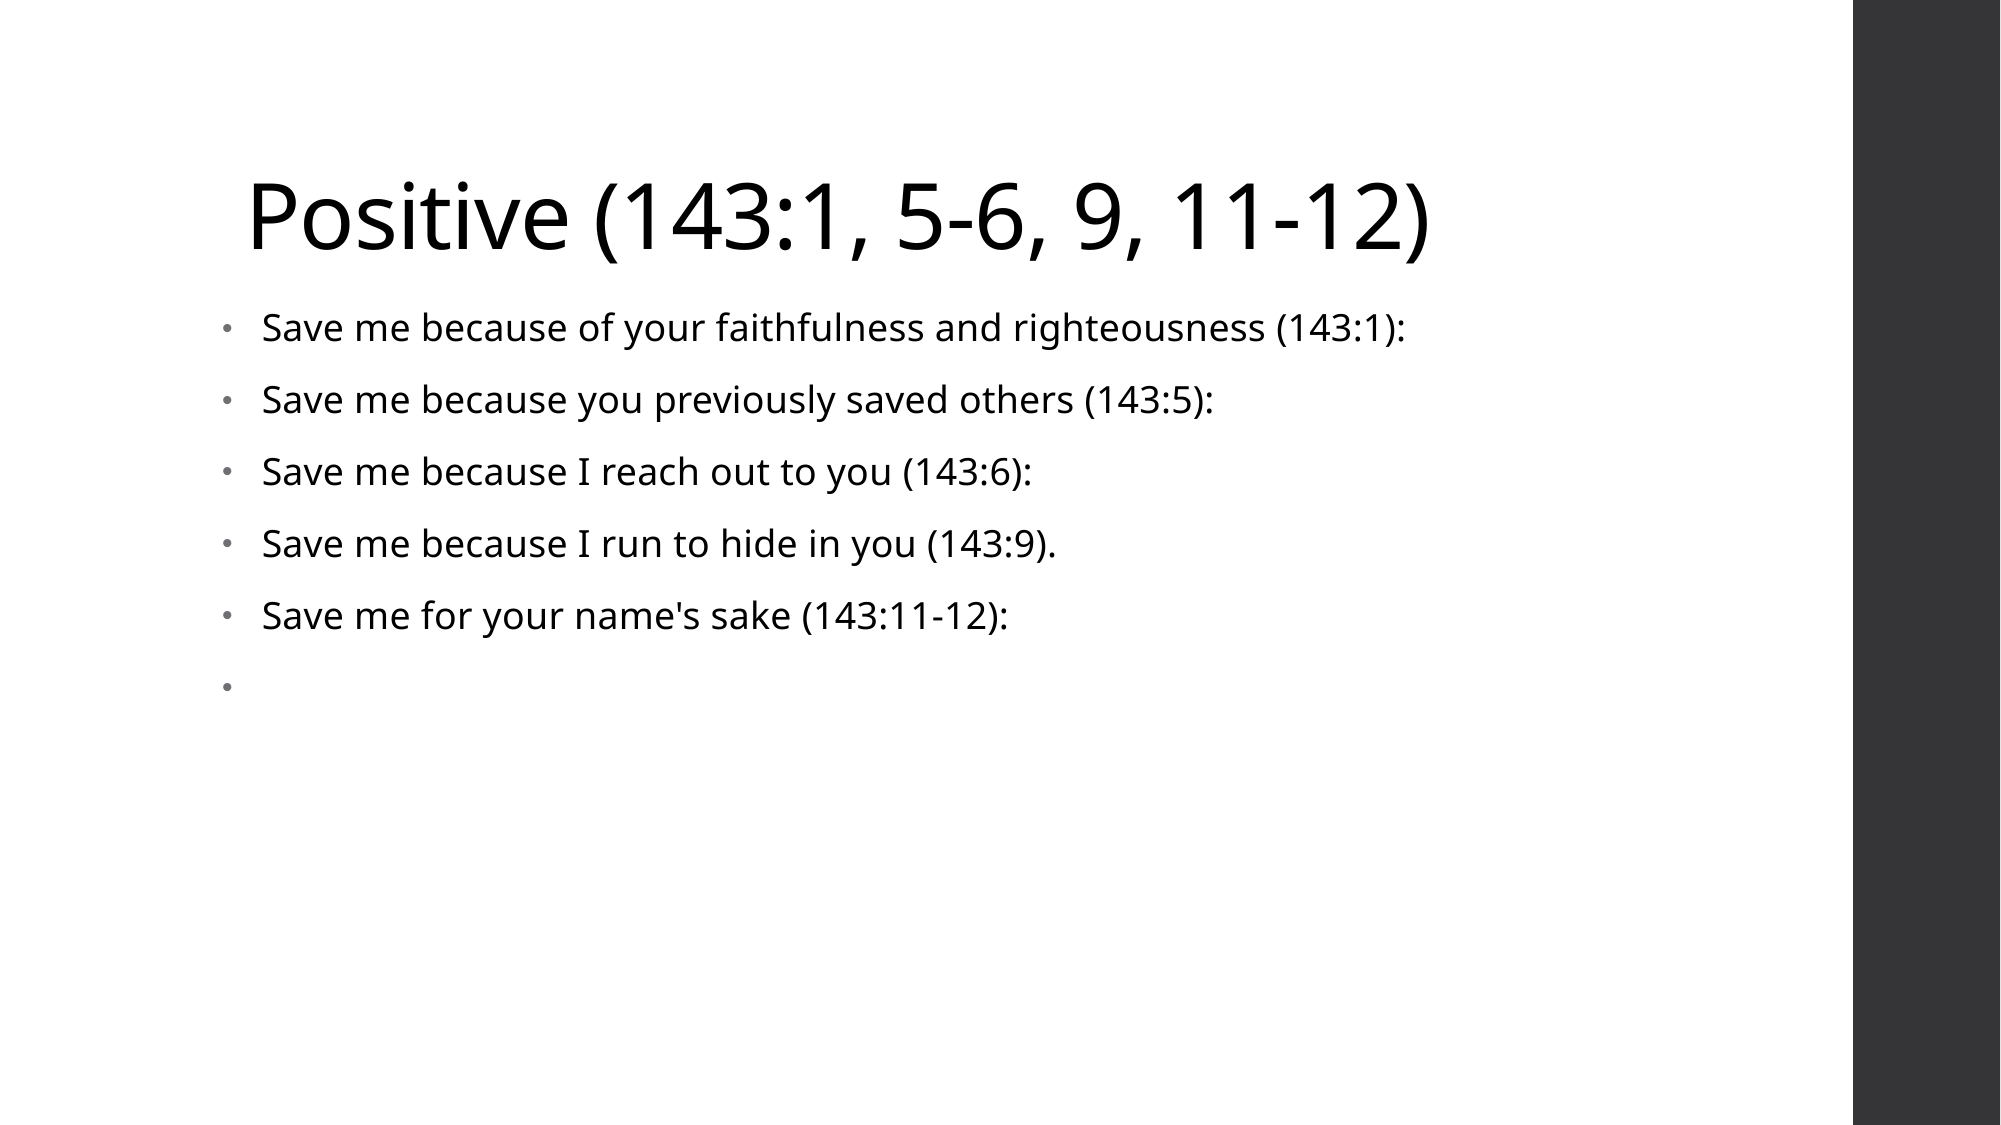

# Positive (143:1, 5-6, 9, 11-12)
 Save me because of your faithfulness and righteousness (143:1):
 Save me because you previously saved others (143:5):
 Save me because I reach out to you (143:6):
 Save me because I run to hide in you (143:9).
 Save me for your name's sake (143:11-12):